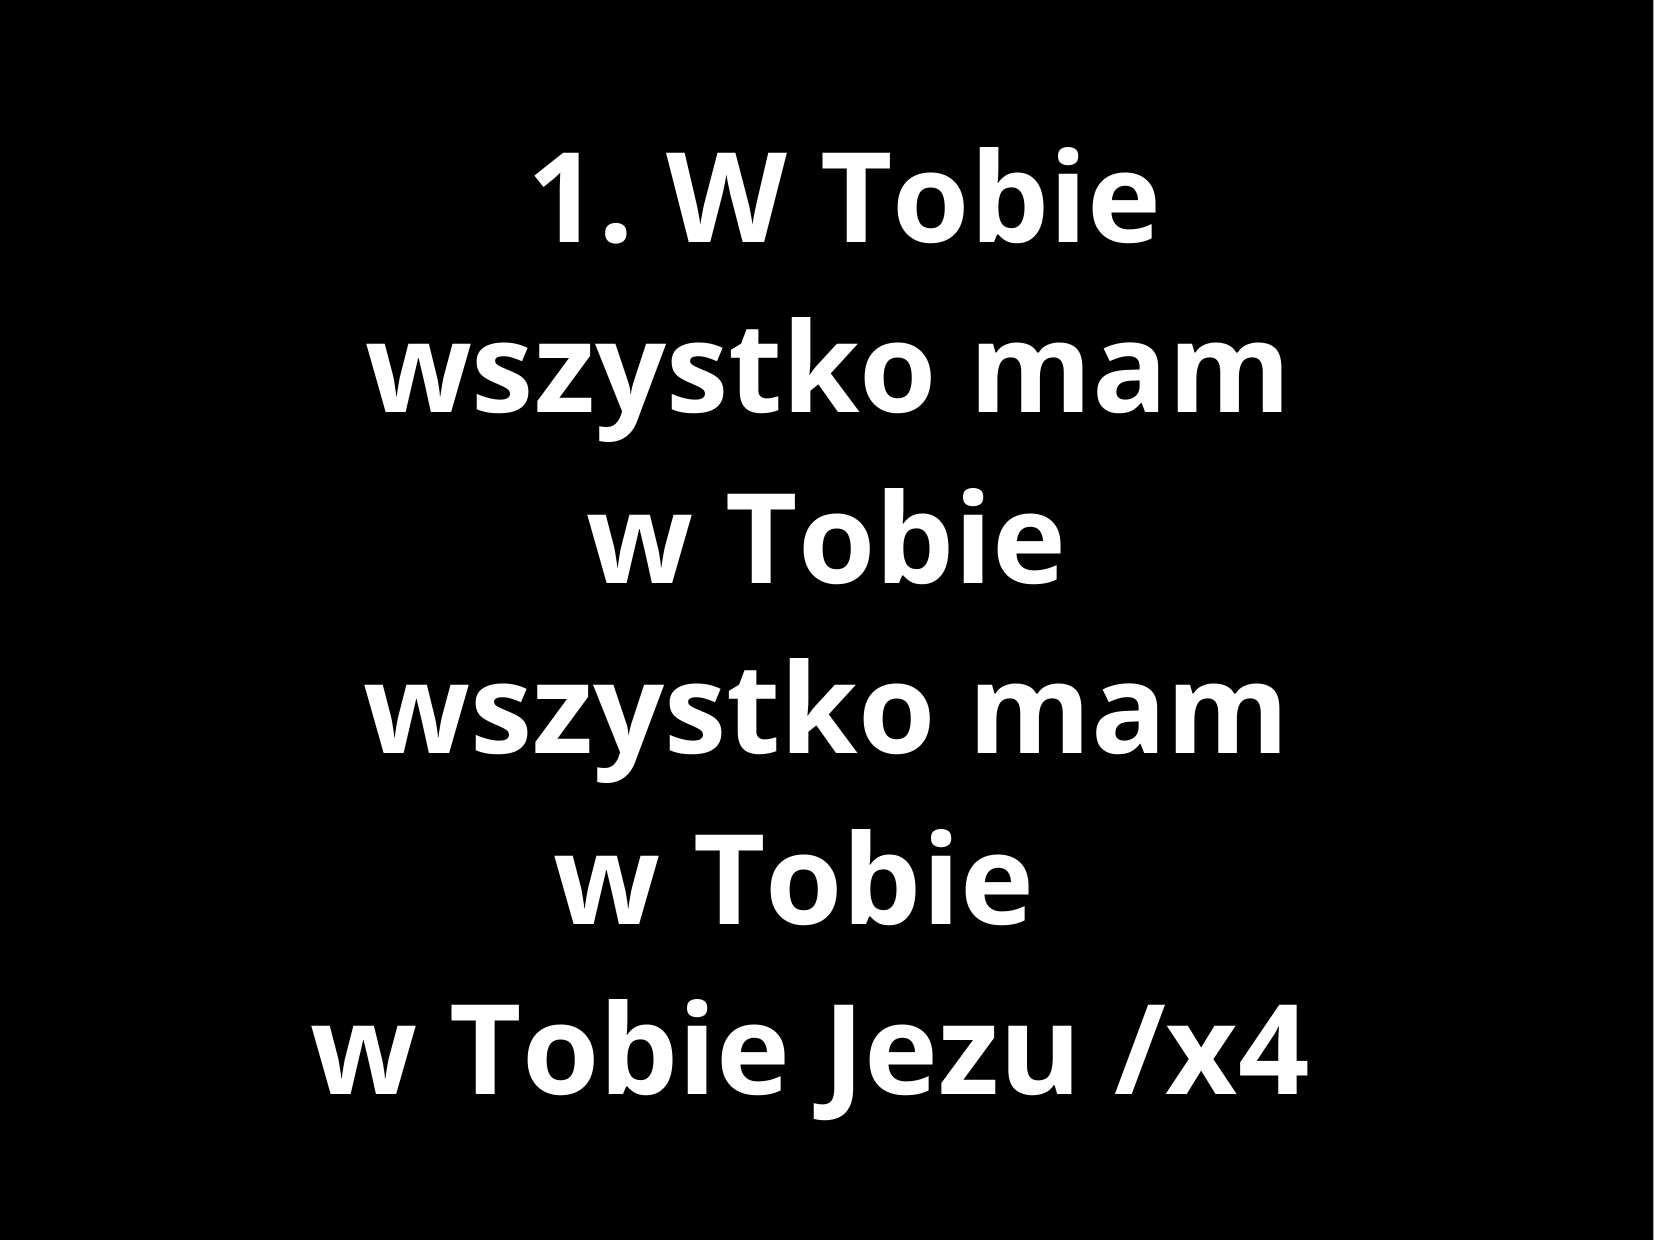

# 1. W Tobie
wszystko mam
w Tobie
wszystko mam
w Tobie
w Tobie Jezu /x4